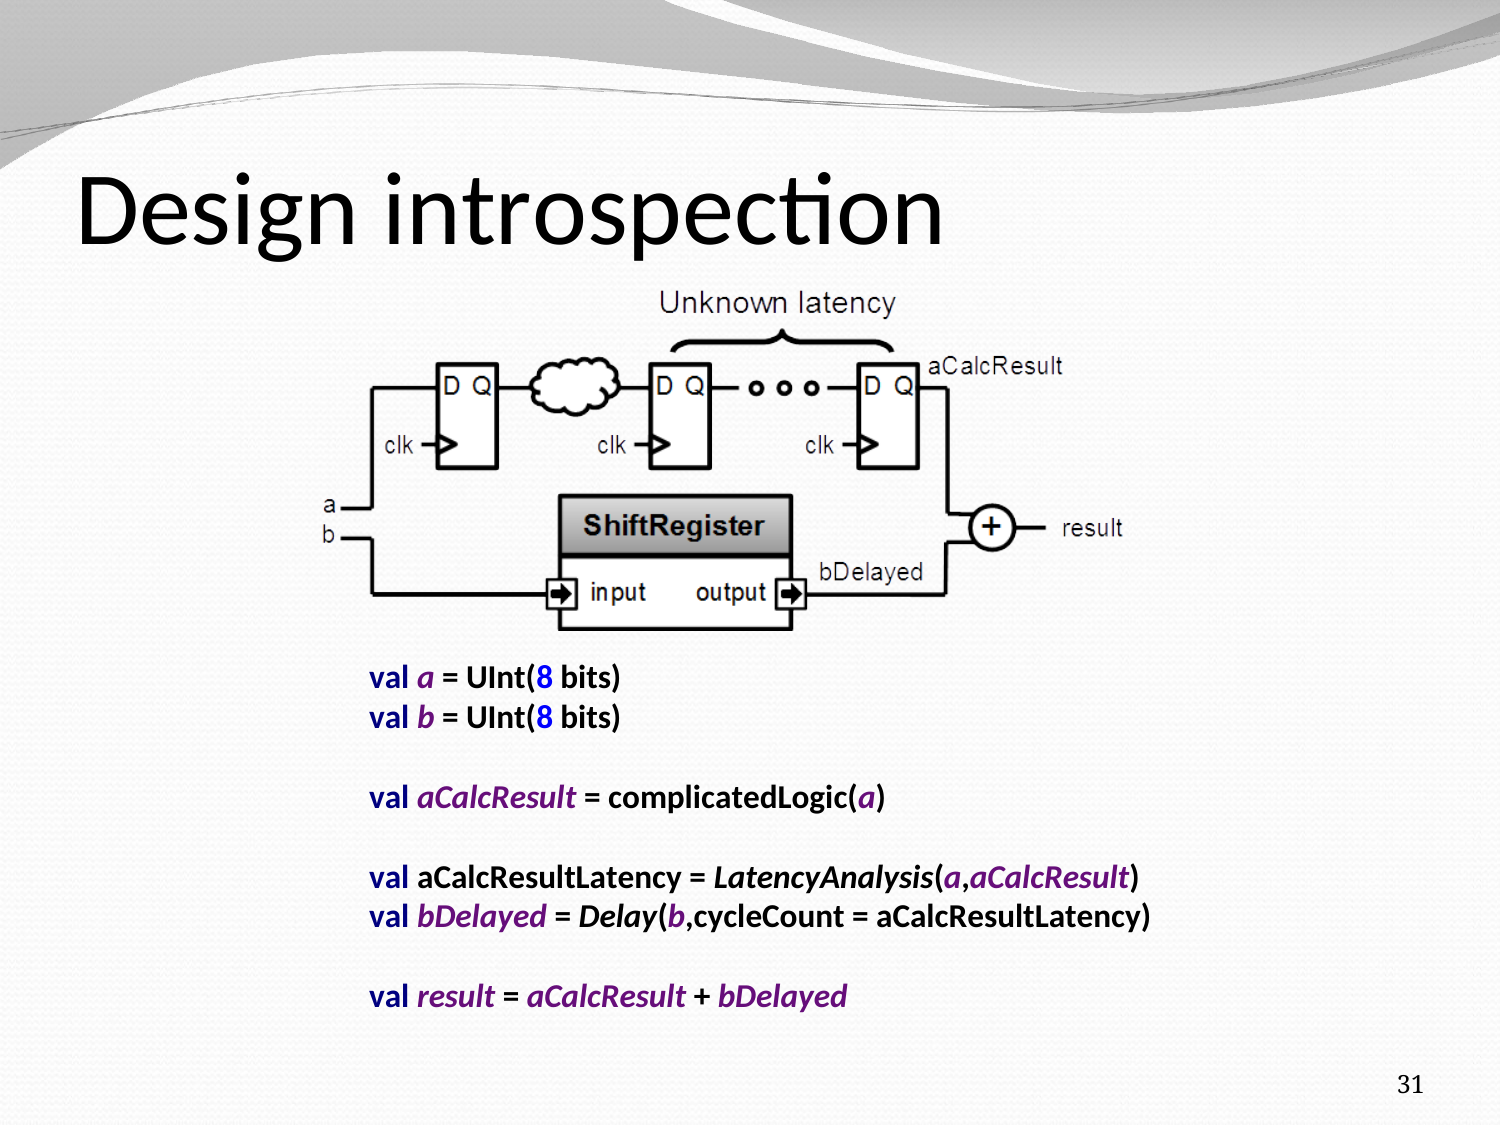

# Design introspection
val a = UInt(8 bits)
val b = UInt(8 bits)
val aCalcResult = complicatedLogic(a)
val aCalcResultLatency = LatencyAnalysis(a,aCalcResult)
val bDelayed = Delay(b,cycleCount = aCalcResultLatency)
val result = aCalcResult + bDelayed